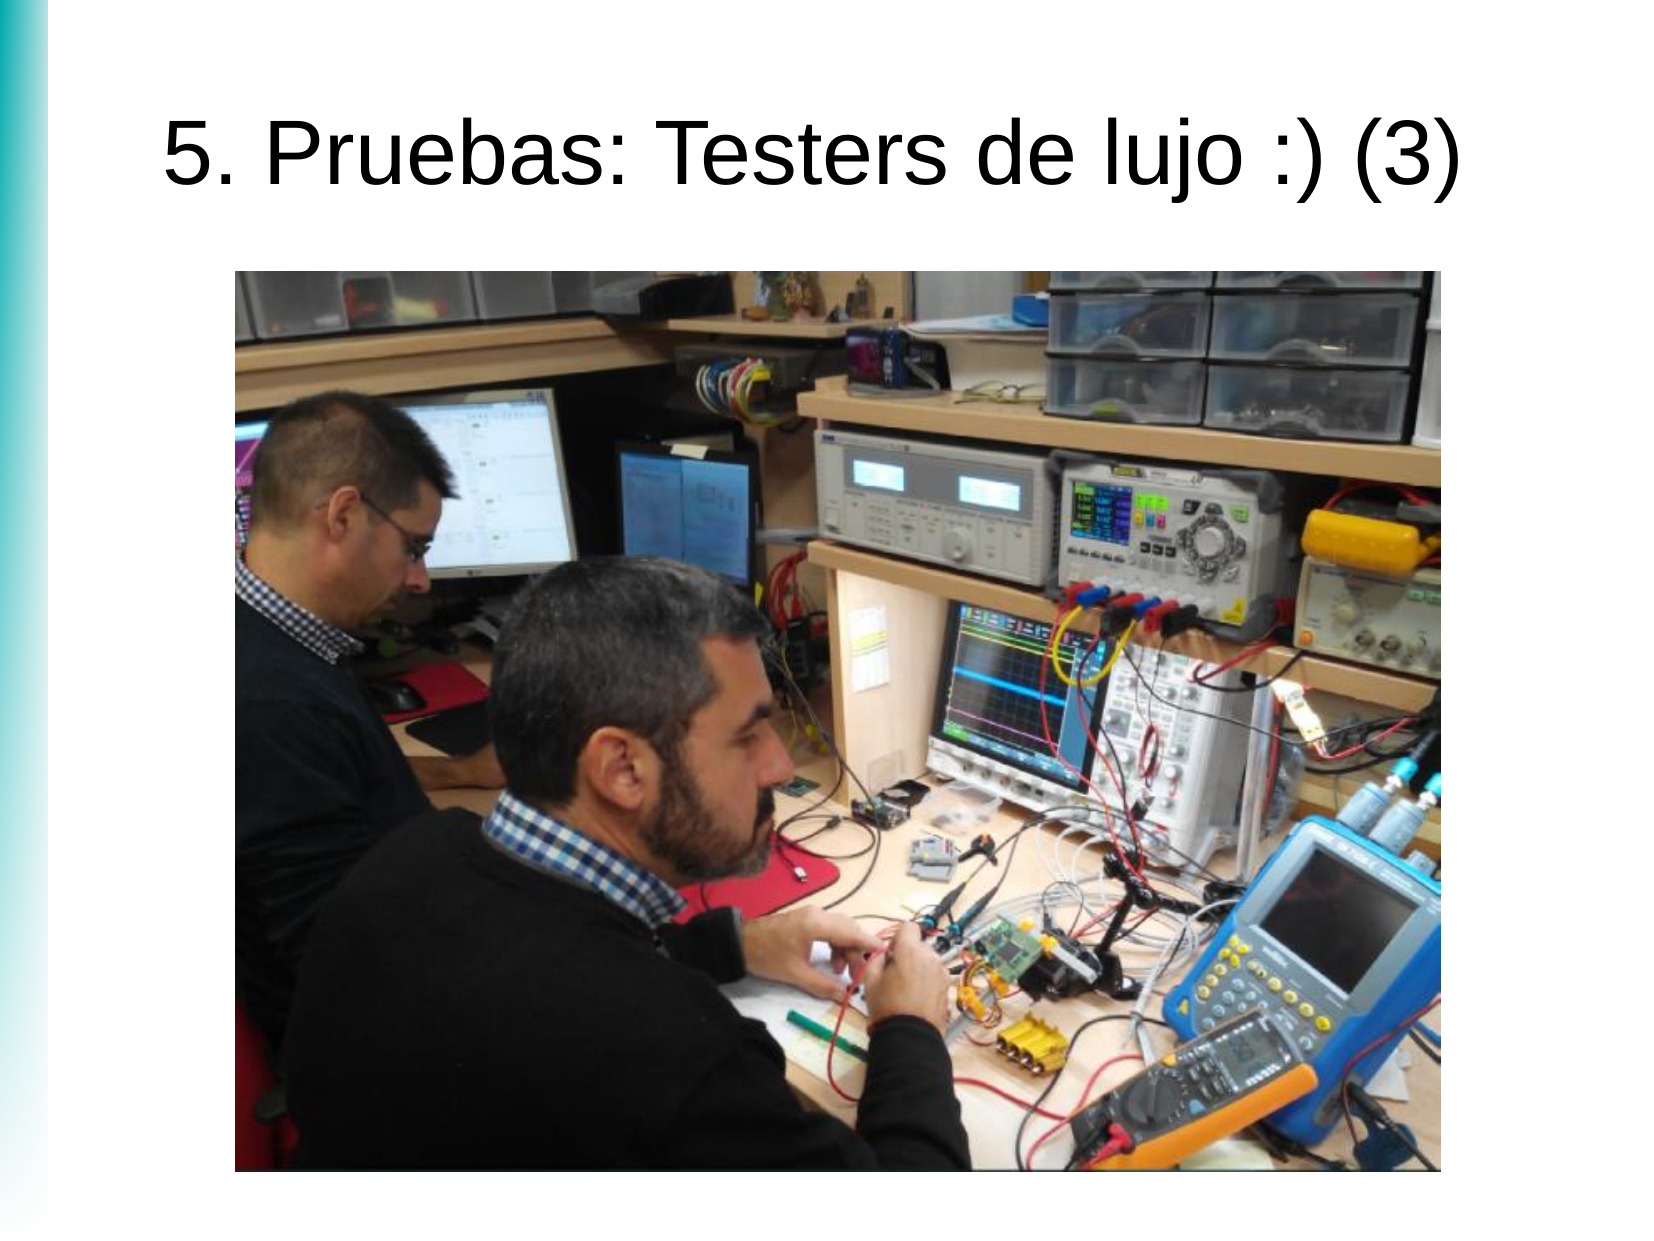

# 5. Pruebas: Testers de lujo :) (3)